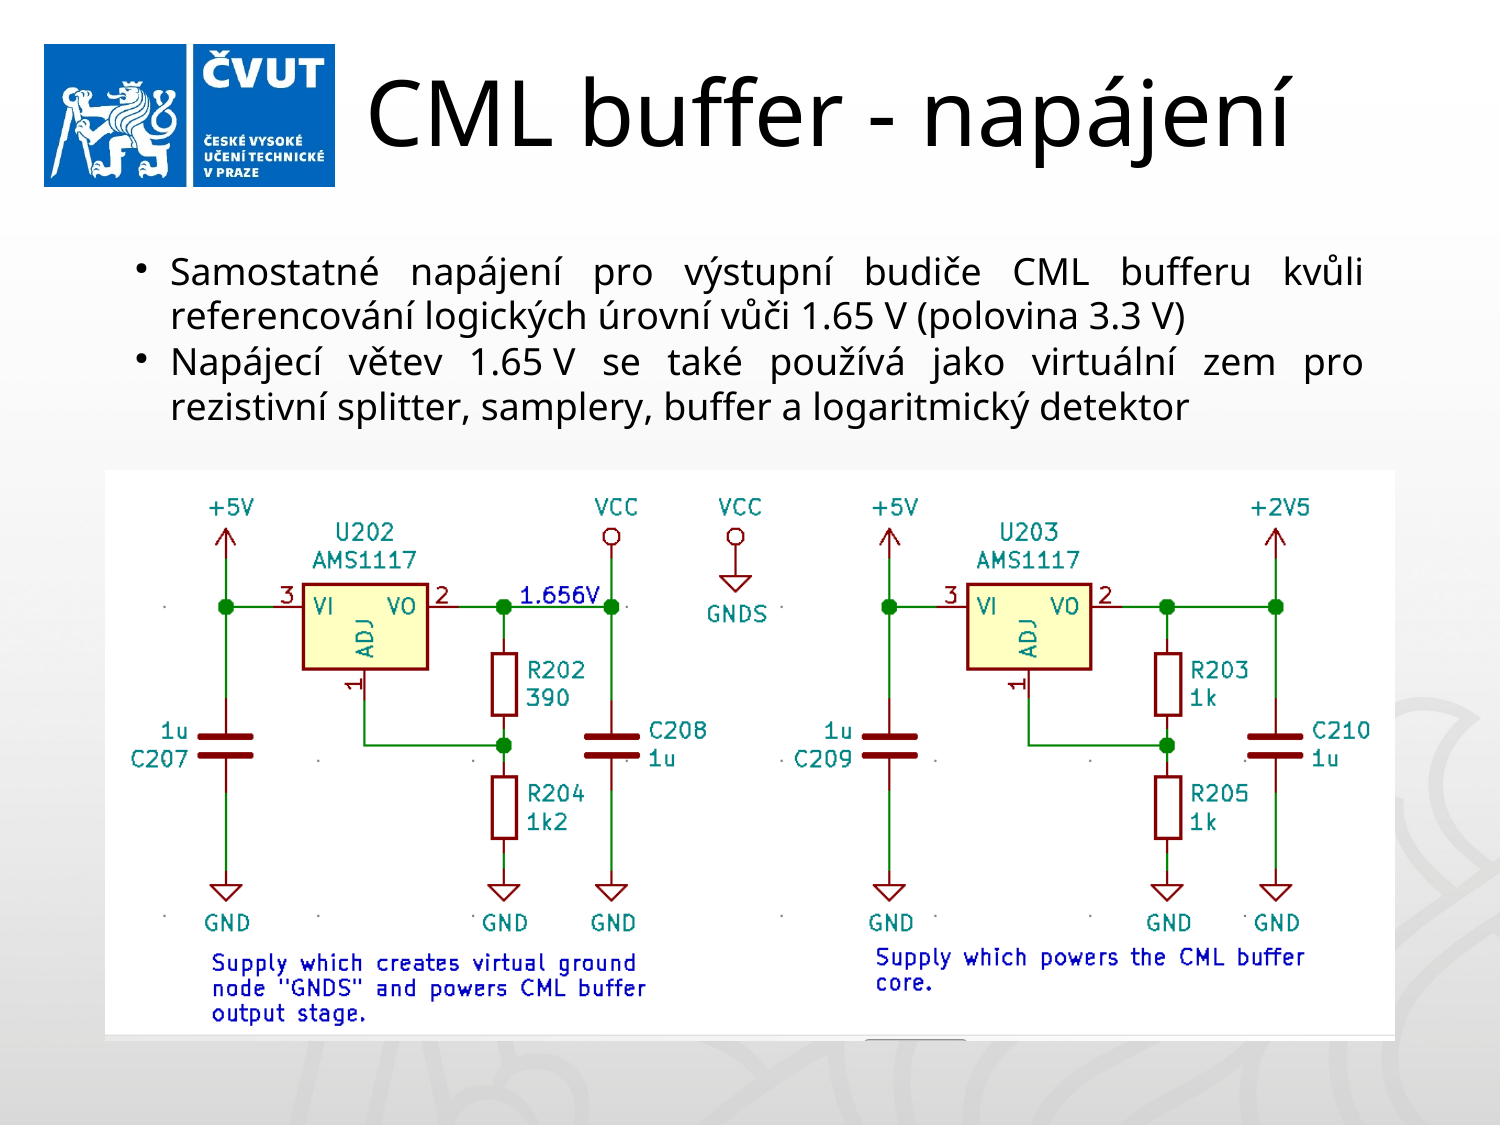

# CML buffer - napájení
Samostatné napájení pro výstupní budiče CML bufferu kvůli referencování logických úrovní vůči 1.65 V (polovina 3.3 V)
Napájecí větev 1.65 V se také používá jako virtuální zem pro rezistivní splitter, samplery, buffer a logaritmický detektor